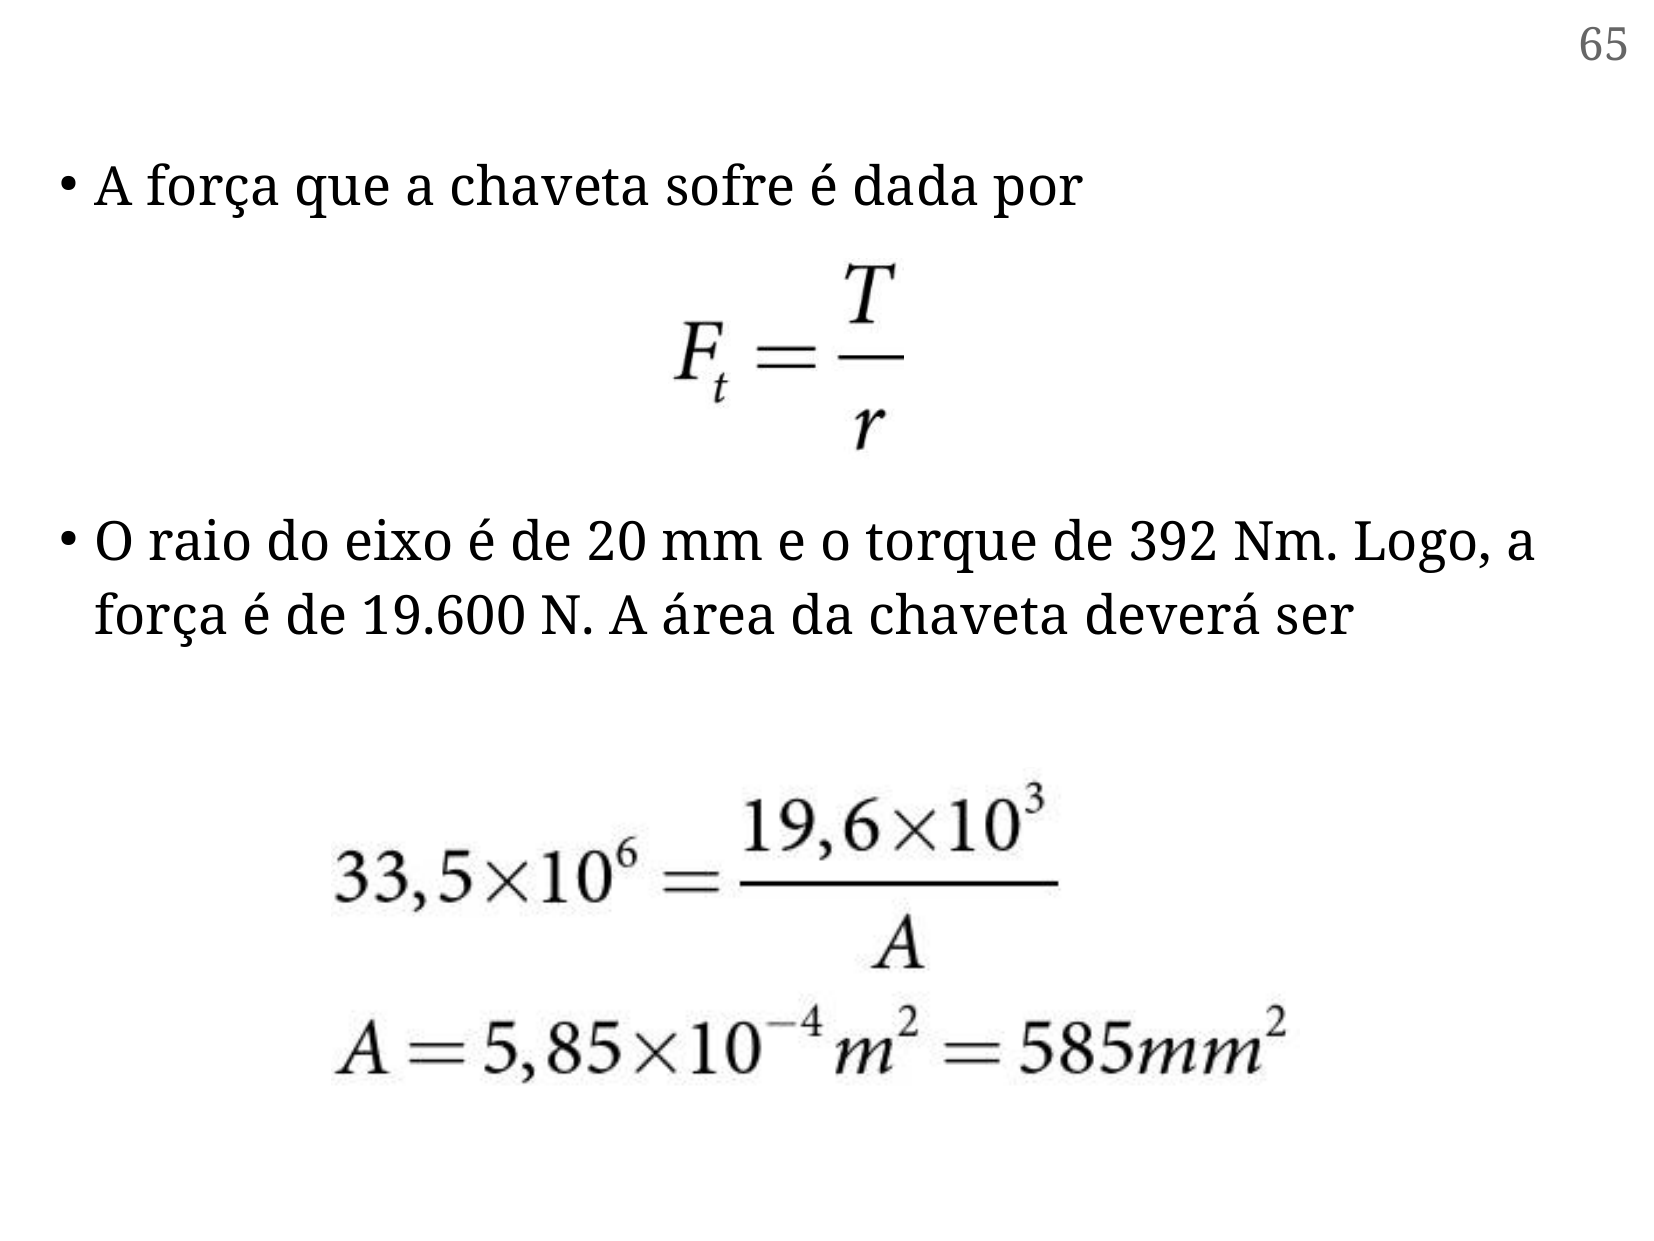

65
#
A força que a chaveta sofre é dada por
O raio do eixo é de 20 mm e o torque de 392 Nm. Logo, a força é de 19.600 N. A área da chaveta deverá ser